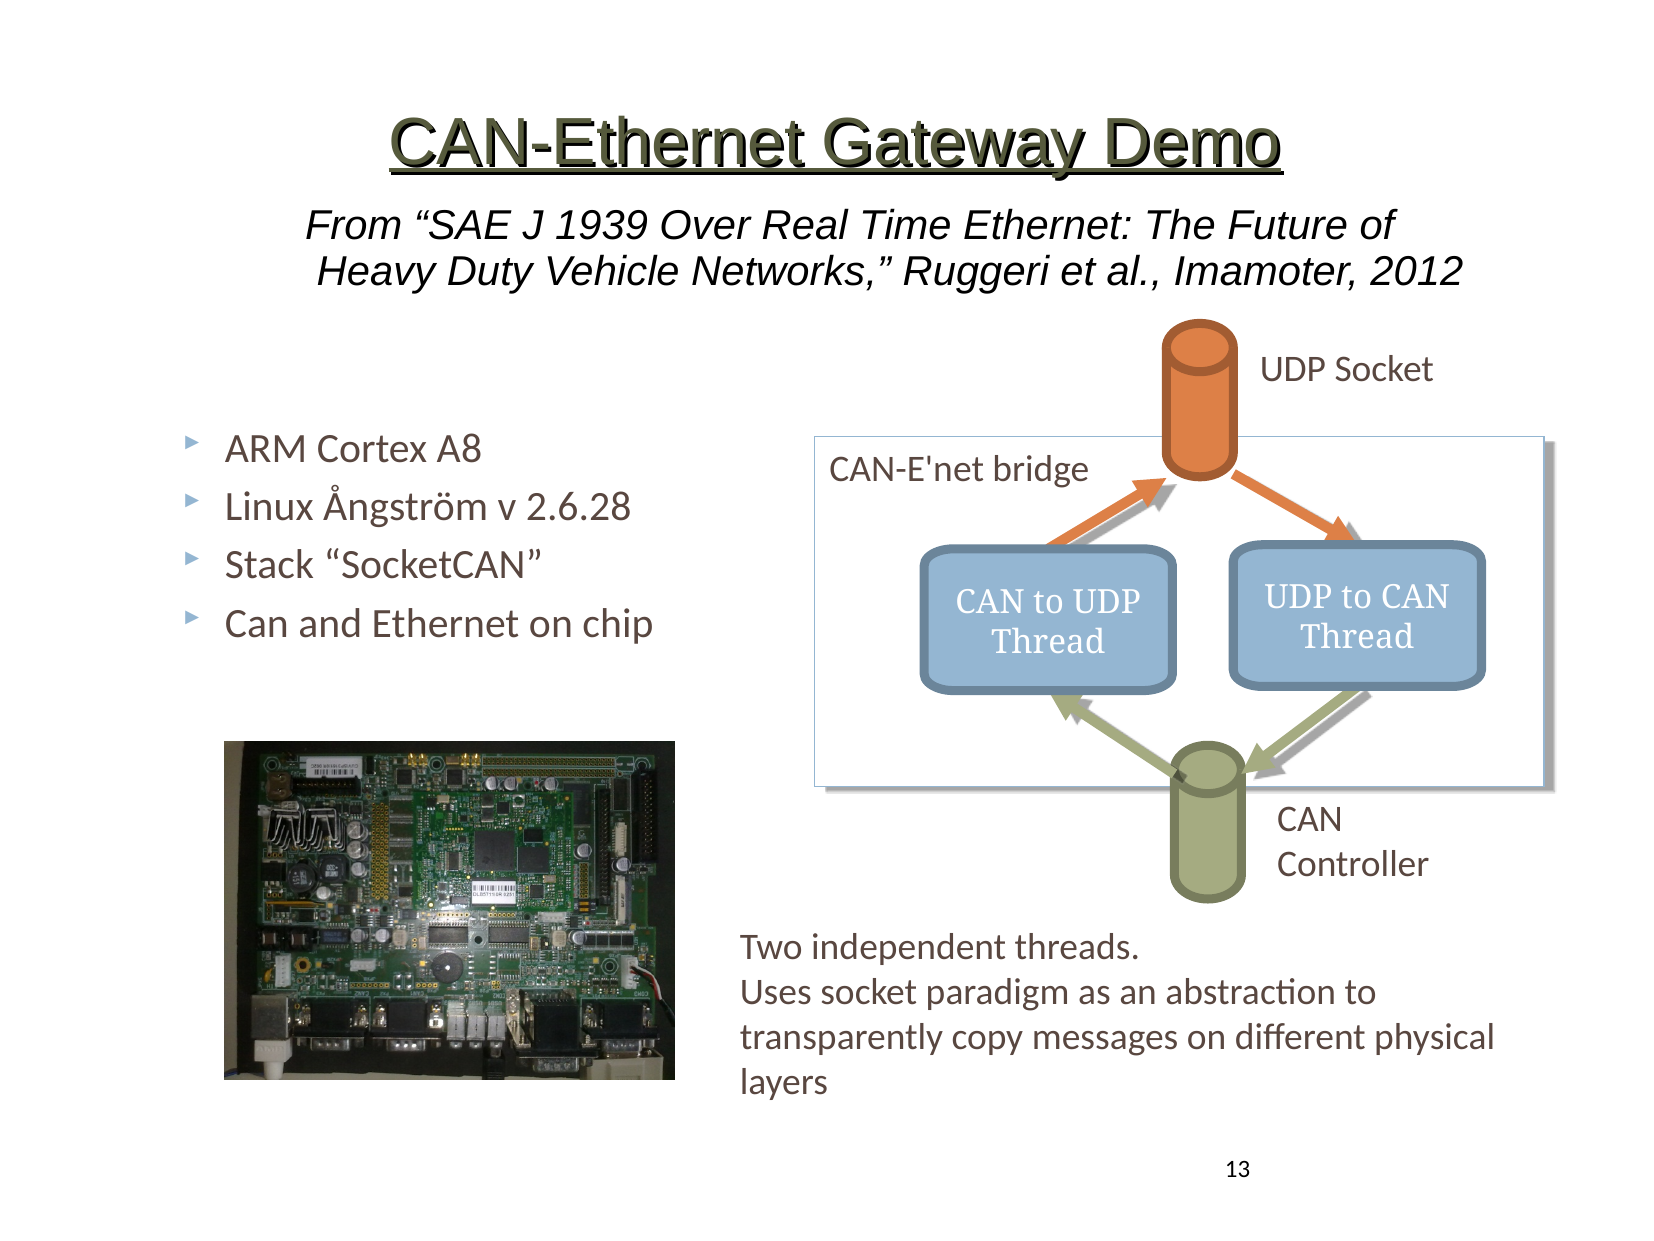

# CAN-Ethernet Gateway Demo
From “SAE J 1939 Over Real Time Ethernet: The Future of
 Heavy Duty Vehicle Networks,” Ruggeri et al., Imamoter, 2012
UDP Socket
ARM Cortex A8
Linux Ångström v 2.6.28
Stack “SocketCAN”
Can and Ethernet on chip
CAN-E'net bridge
UDP to CAN Thread
CAN to UDP Thread
CAN Controller
Two independent threads.
Uses socket paradigm as an abstraction to transparently copy messages on different physical layers
13